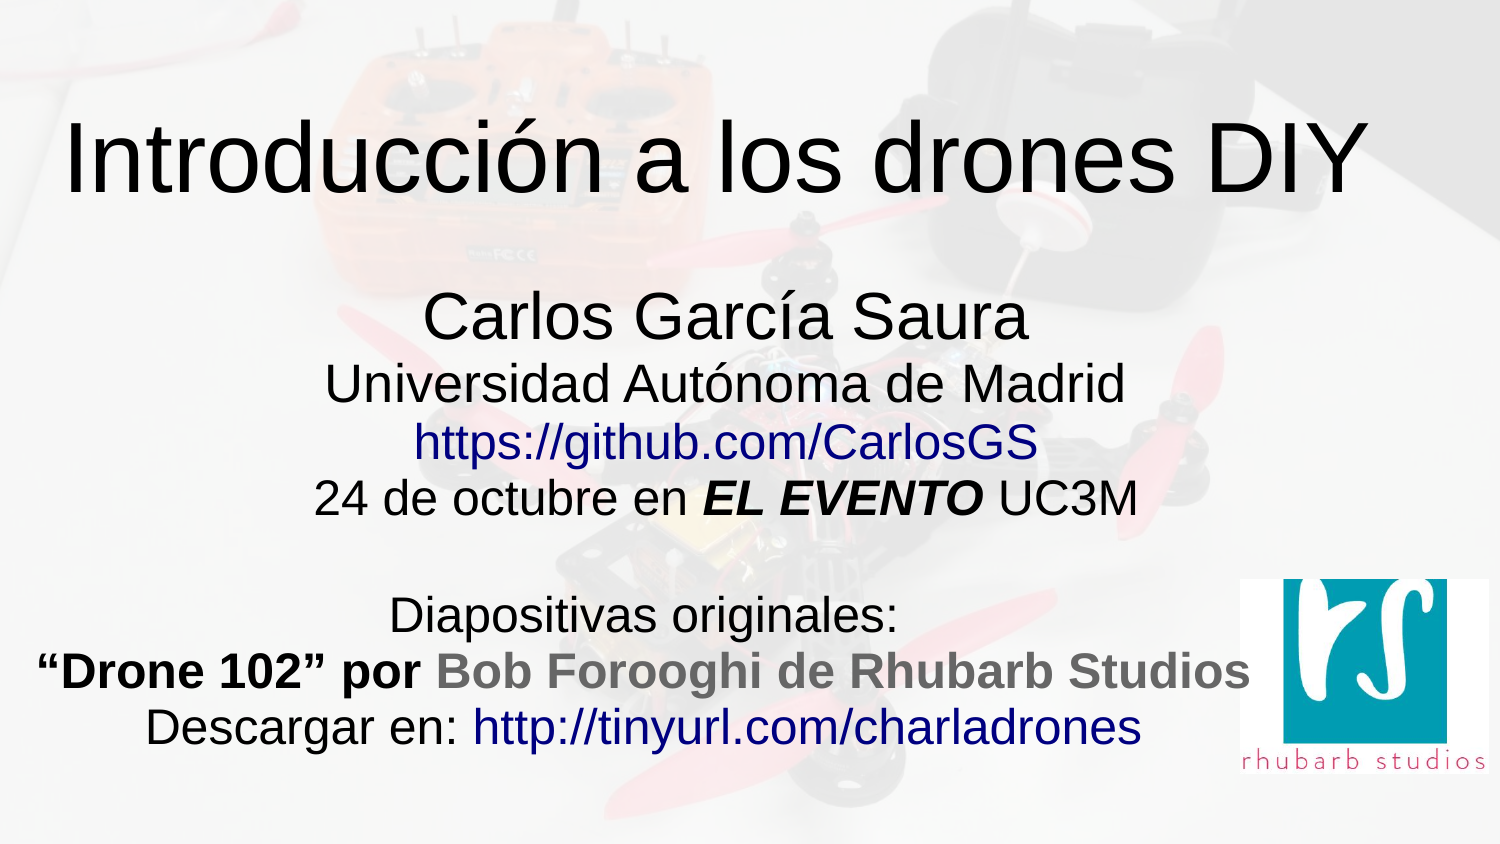

Introducción a los drones DIY
Carlos García Saura
Universidad Autónoma de Madrid
https://github.com/CarlosGS
24 de octubre en EL EVENTO UC3M
Diapositivas originales:
“Drone 102” por Bob Forooghi de Rhubarb Studios
Descargar en: http://tinyurl.com/charladrones